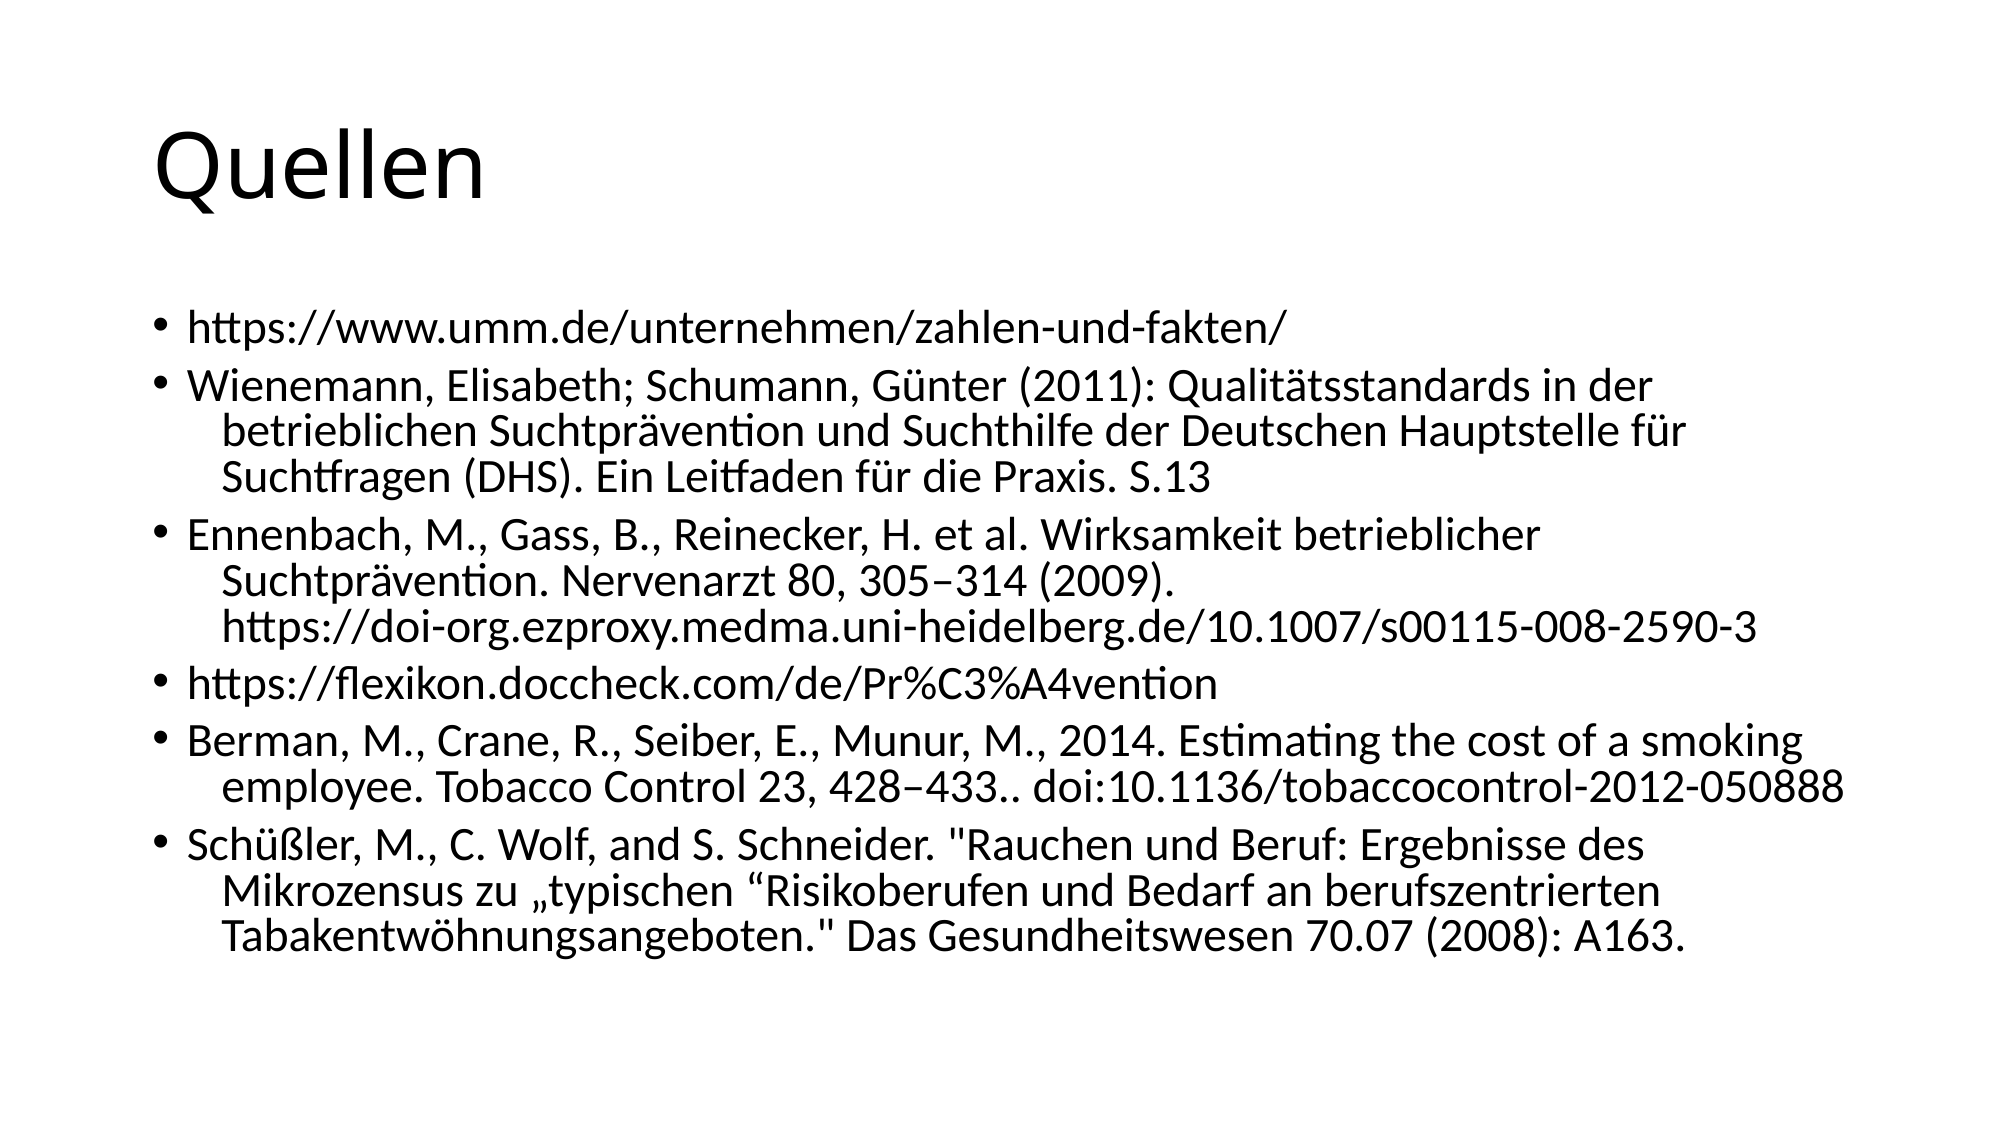

# Quellen
https://www.umm.de/unternehmen/zahlen-und-fakten/
Wienemann, Elisabeth; Schumann, Günter (2011): Qualitätsstandards in der betrieblichen Suchtprävention und Suchthilfe der Deutschen Hauptstelle für Suchtfragen (DHS). Ein Leitfaden für die Praxis. S.13
Ennenbach, M., Gass, B., Reinecker, H. et al. Wirksamkeit betrieblicher Suchtprävention. Nervenarzt 80, 305–314 (2009). https://doi-org.ezproxy.medma.uni-heidelberg.de/10.1007/s00115-008-2590-3
https://flexikon.doccheck.com/de/Pr%C3%A4vention
Berman, M., Crane, R., Seiber, E., Munur, M., 2014. Estimating the cost of a smoking employee. Tobacco Control 23, 428–433.. doi:10.1136/tobaccocontrol-2012-050888
Schüßler, M., C. Wolf, and S. Schneider. "Rauchen und Beruf: Ergebnisse des Mikrozensus zu „typischen “Risikoberufen und Bedarf an berufszentrierten Tabakentwöhnungsangeboten." Das Gesundheitswesen 70.07 (2008): A163.